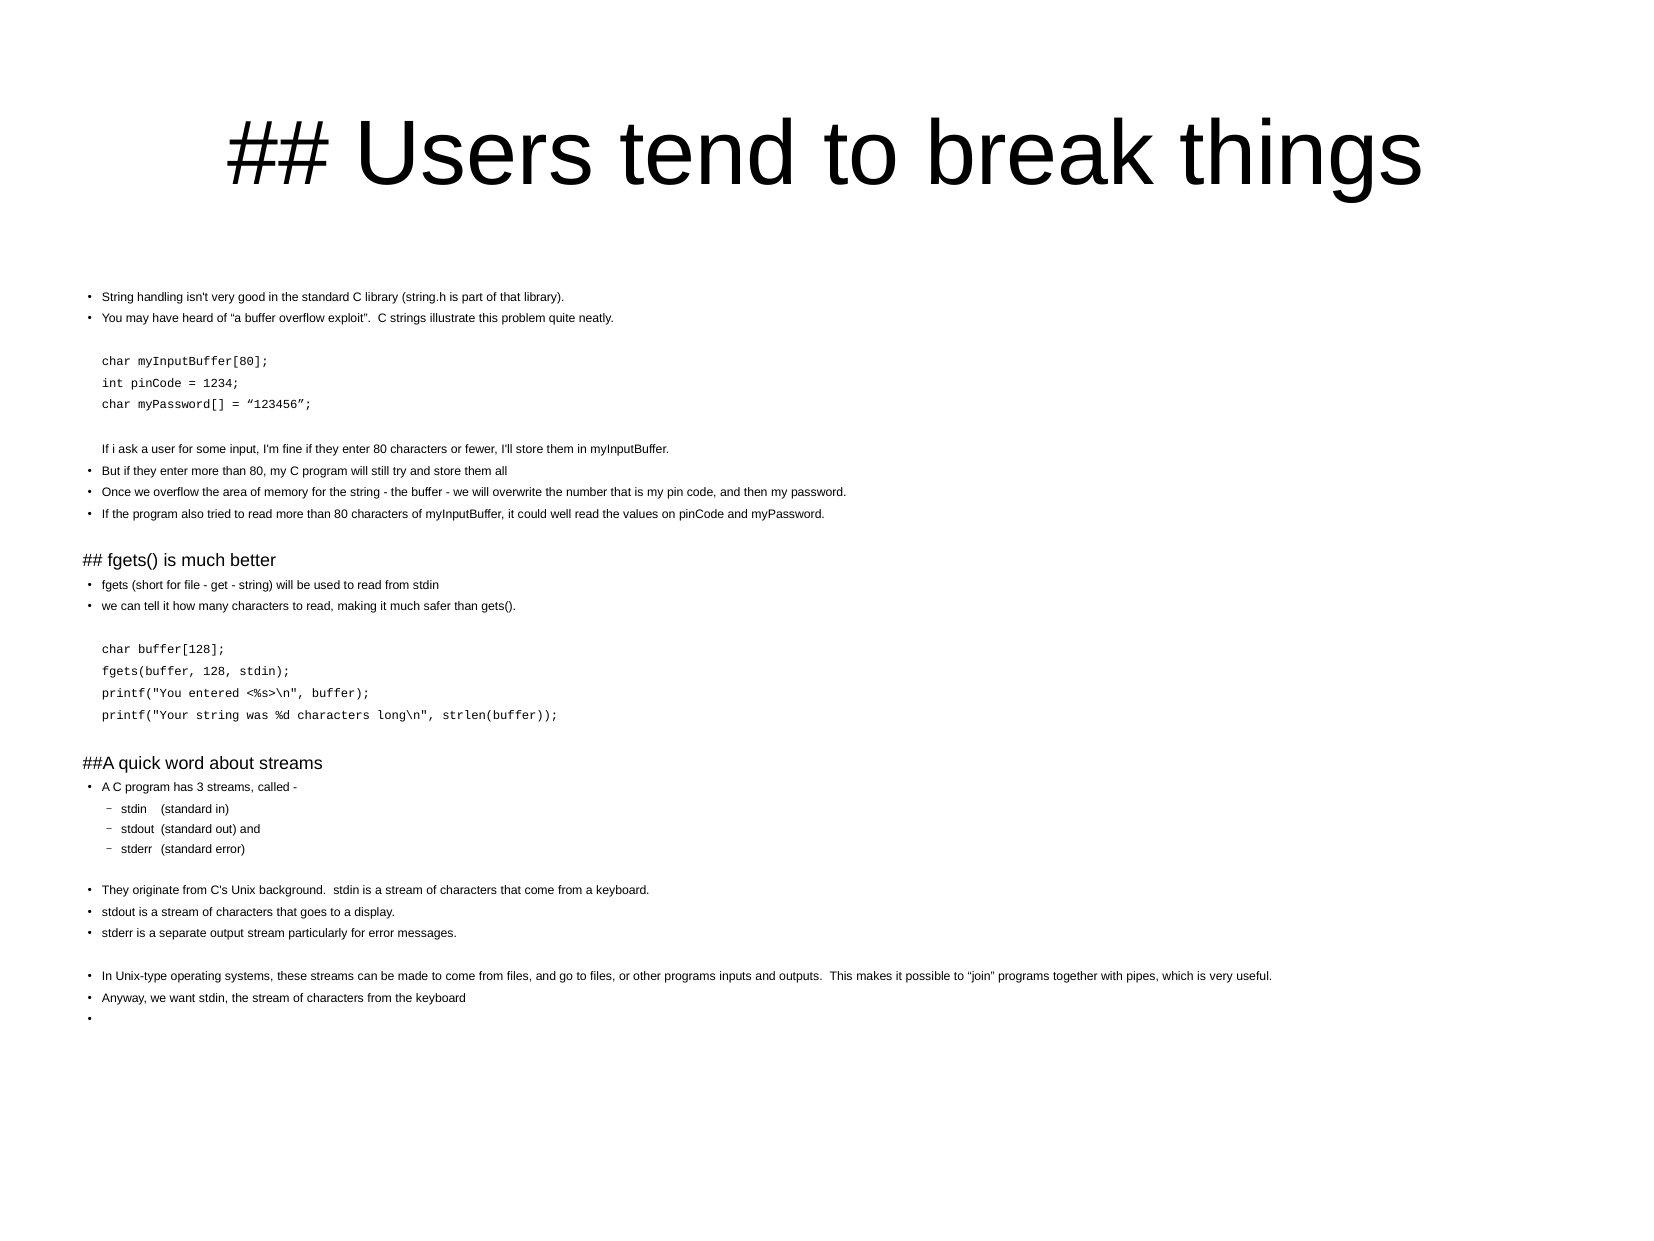

# ## Users tend to break things
String handling isn't very good in the standard C library (string.h is part of that library).
You may have heard of “a buffer overflow exploit”. C strings illustrate this problem quite neatly.
char myInputBuffer[80];
int pinCode = 1234;
char myPassword[] = “123456”;
If i ask a user for some input, I'm fine if they enter 80 characters or fewer, I'll store them in myInputBuffer.
But if they enter more than 80, my C program will still try and store them all
Once we overflow the area of memory for the string - the buffer - we will overwrite the number that is my pin code, and then my password.
If the program also tried to read more than 80 characters of myInputBuffer, it could well read the values on pinCode and myPassword.
## fgets() is much better
fgets (short for file - get - string) will be used to read from stdin
we can tell it how many characters to read, making it much safer than gets().
char buffer[128];
fgets(buffer, 128, stdin);
printf("You entered <%s>\n", buffer);
printf("Your string was %d characters long\n", strlen(buffer));
##A quick word about streams
A C program has 3 streams, called -
stdin 	(standard in)
stdout 	(standard out) and
stderr	(standard error)
They originate from C's Unix background. stdin is a stream of characters that come from a keyboard.
stdout is a stream of characters that goes to a display.
stderr is a separate output stream particularly for error messages.
In Unix-type operating systems, these streams can be made to come from files, and go to files, or other programs inputs and outputs. This makes it possible to “join” programs together with pipes, which is very useful.
Anyway, we want stdin, the stream of characters from the keyboard